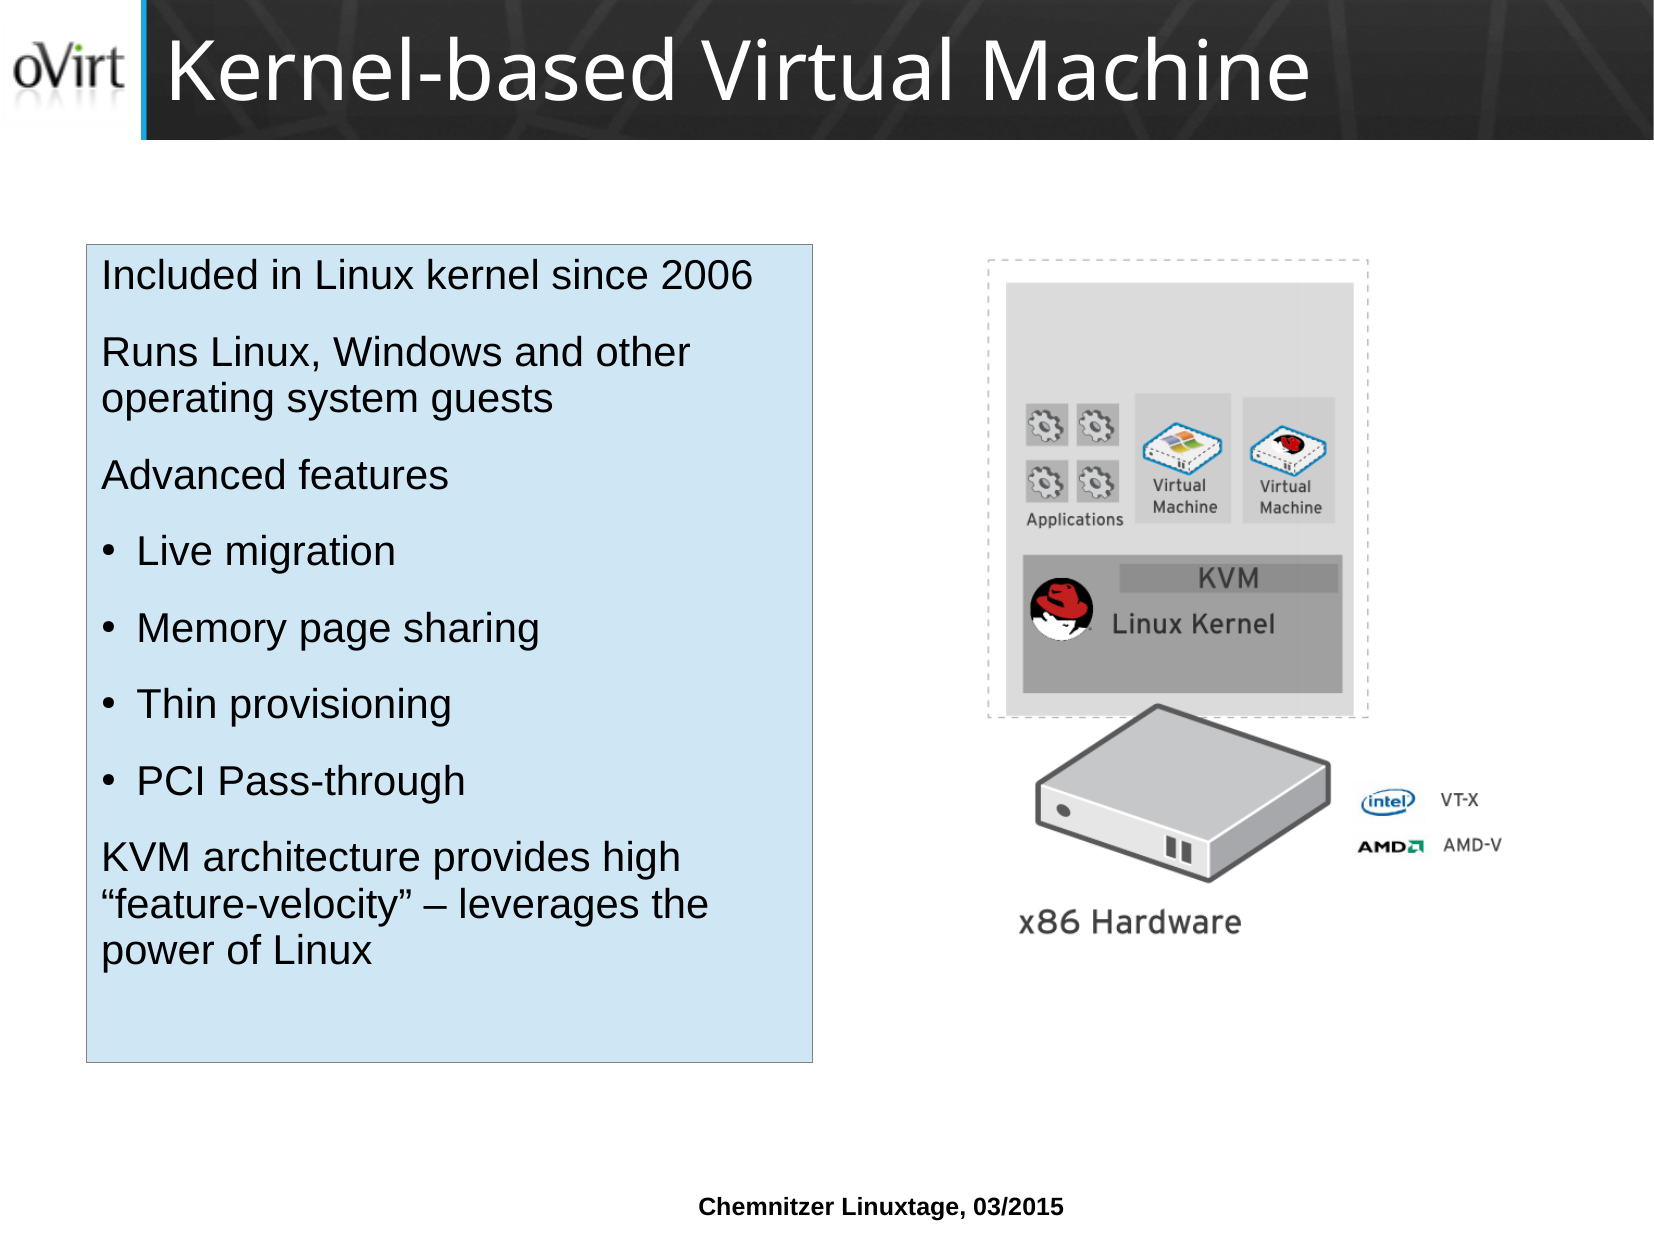

# Kernel-based Virtual Machine
Included in Linux kernel since 2006
Runs Linux, Windows and other operating system guests
Advanced features
Live migration
Memory page sharing
Thin provisioning
PCI Pass-through
KVM architecture provides high
“feature-velocity” – leverages the power of Linux